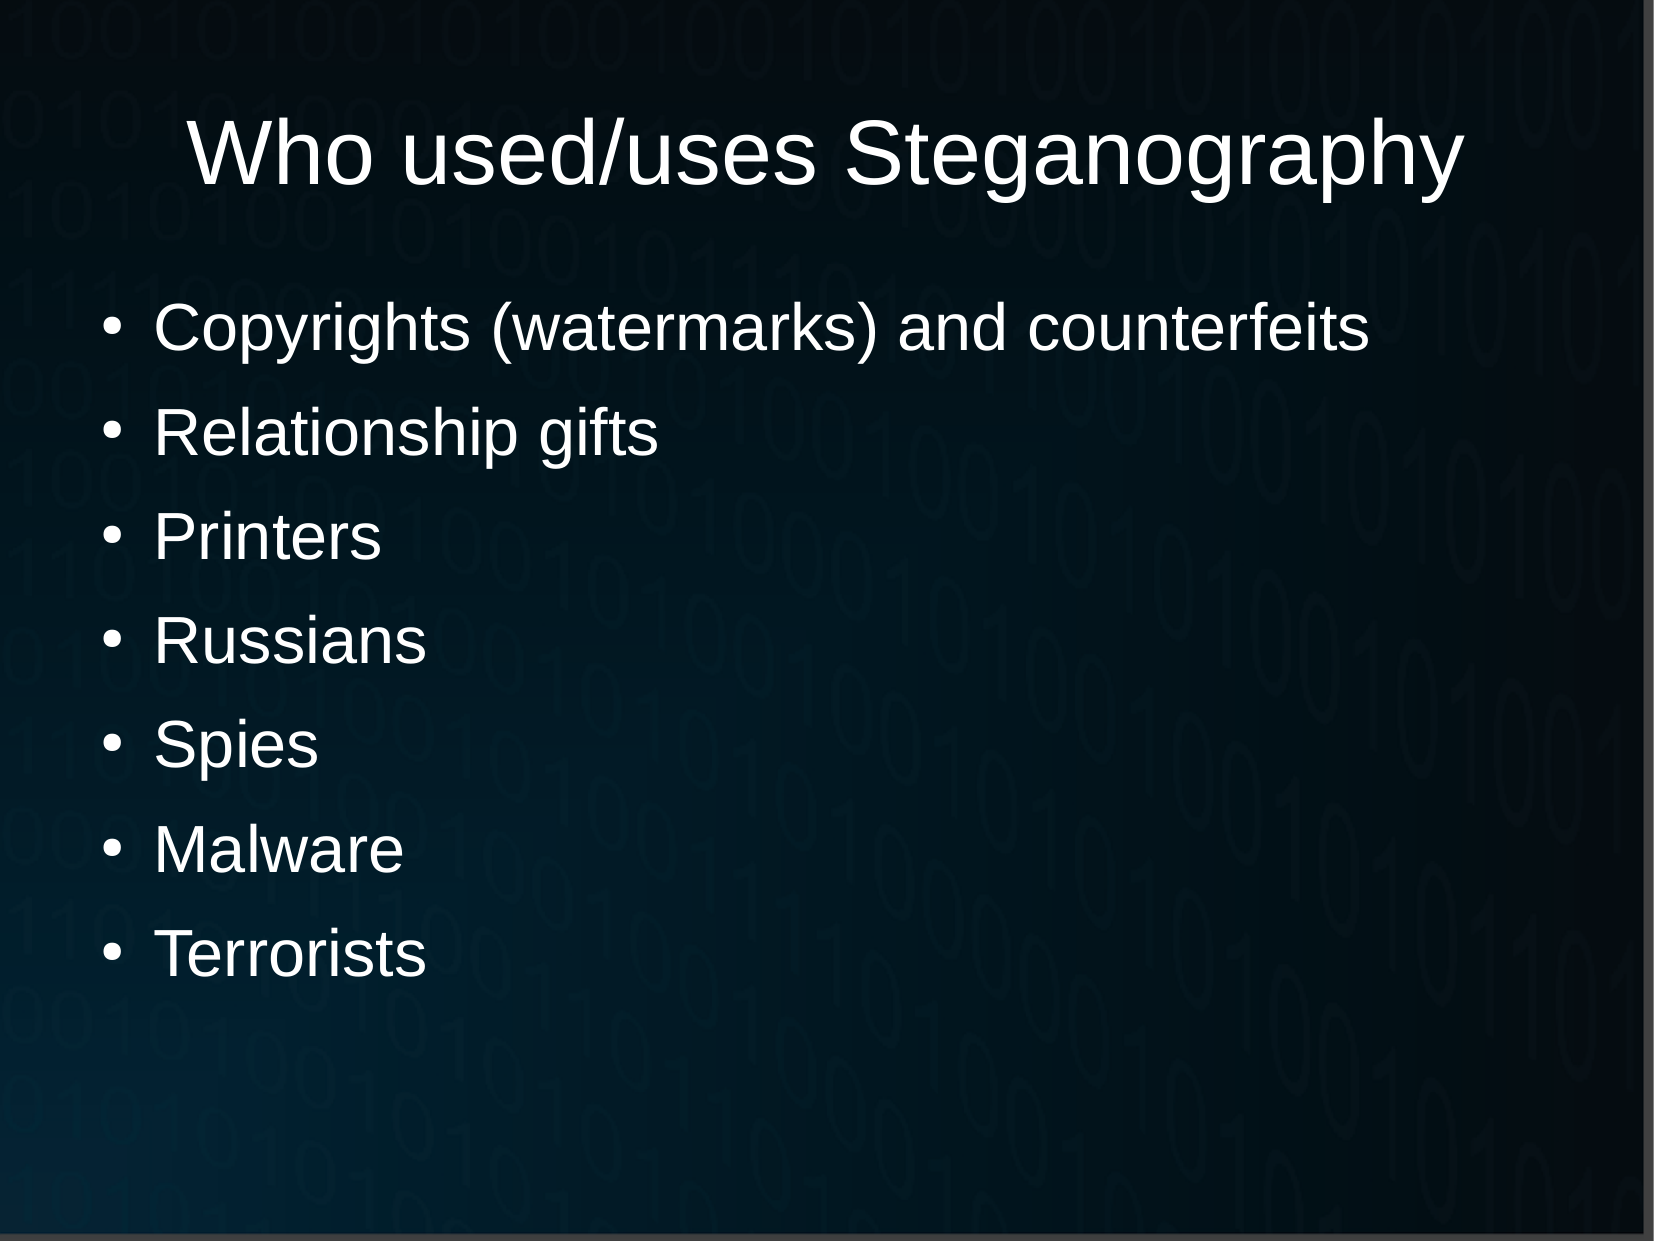

# Who used/uses Steganography
Copyrights (watermarks) and counterfeits
Relationship gifts
Printers
Russians
Spies
Malware
Terrorists